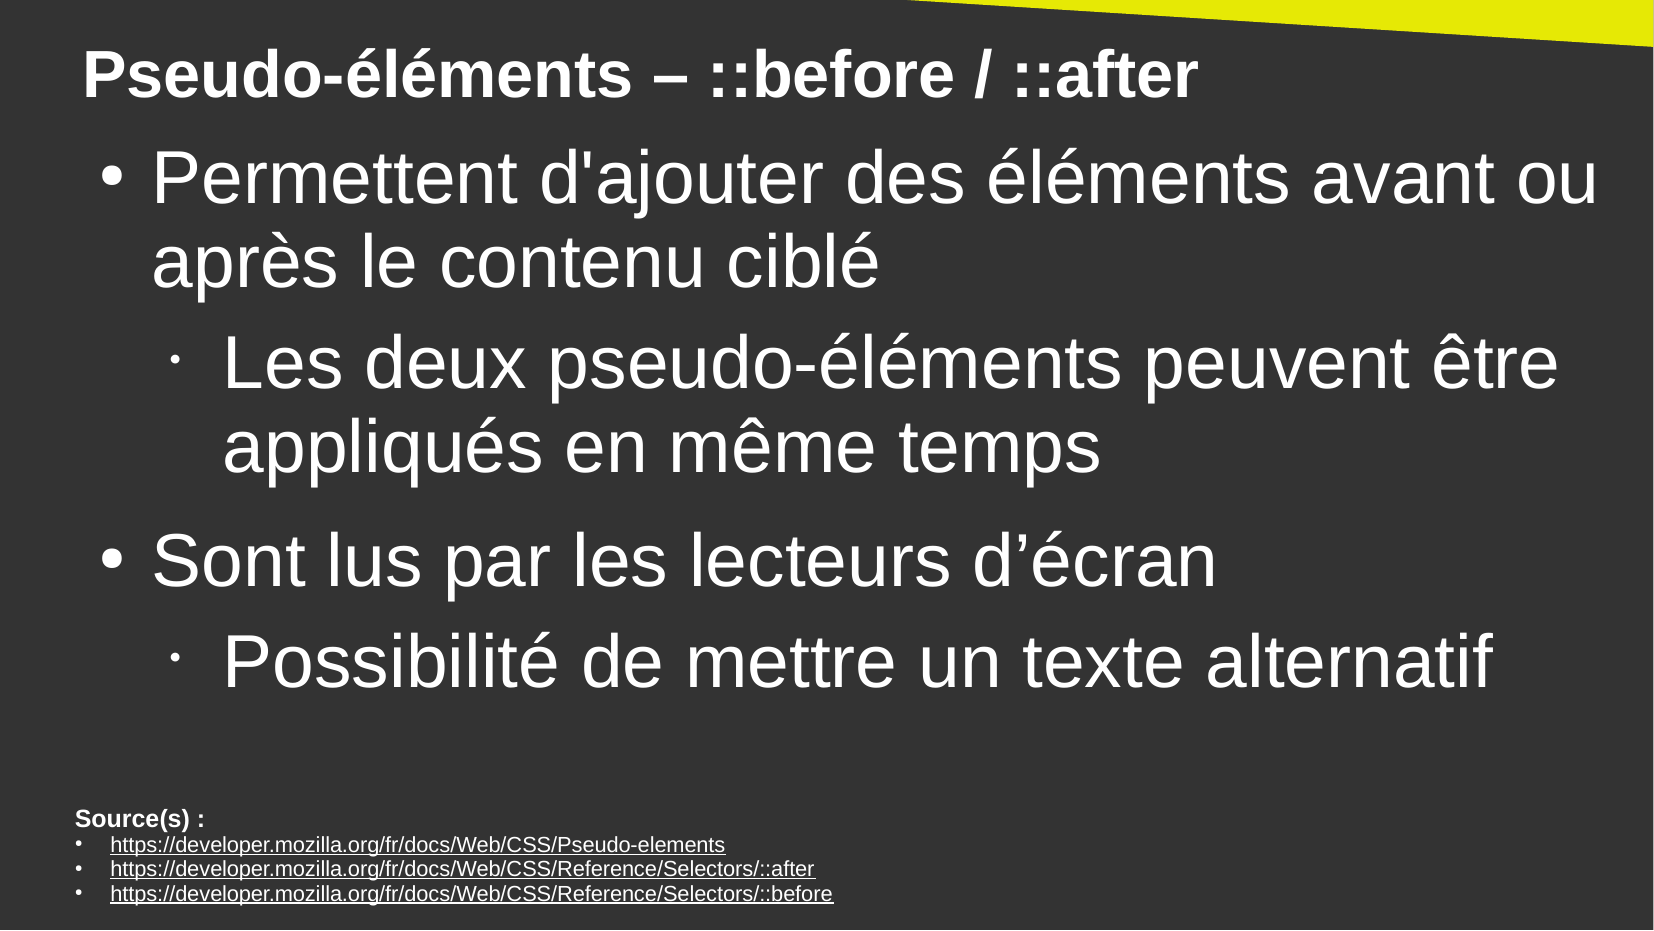

# Pseudo-éléments – ::before / ::after
Permettent d'ajouter des éléments avant ou après le contenu ciblé
Les deux pseudo-éléments peuvent être appliqués en même temps
Sont lus par les lecteurs d’écran
Possibilité de mettre un texte alternatif
Source(s) :
https://developer.mozilla.org/fr/docs/Web/CSS/Pseudo-elements
https://developer.mozilla.org/fr/docs/Web/CSS/Reference/Selectors/::after
https://developer.mozilla.org/fr/docs/Web/CSS/Reference/Selectors/::before